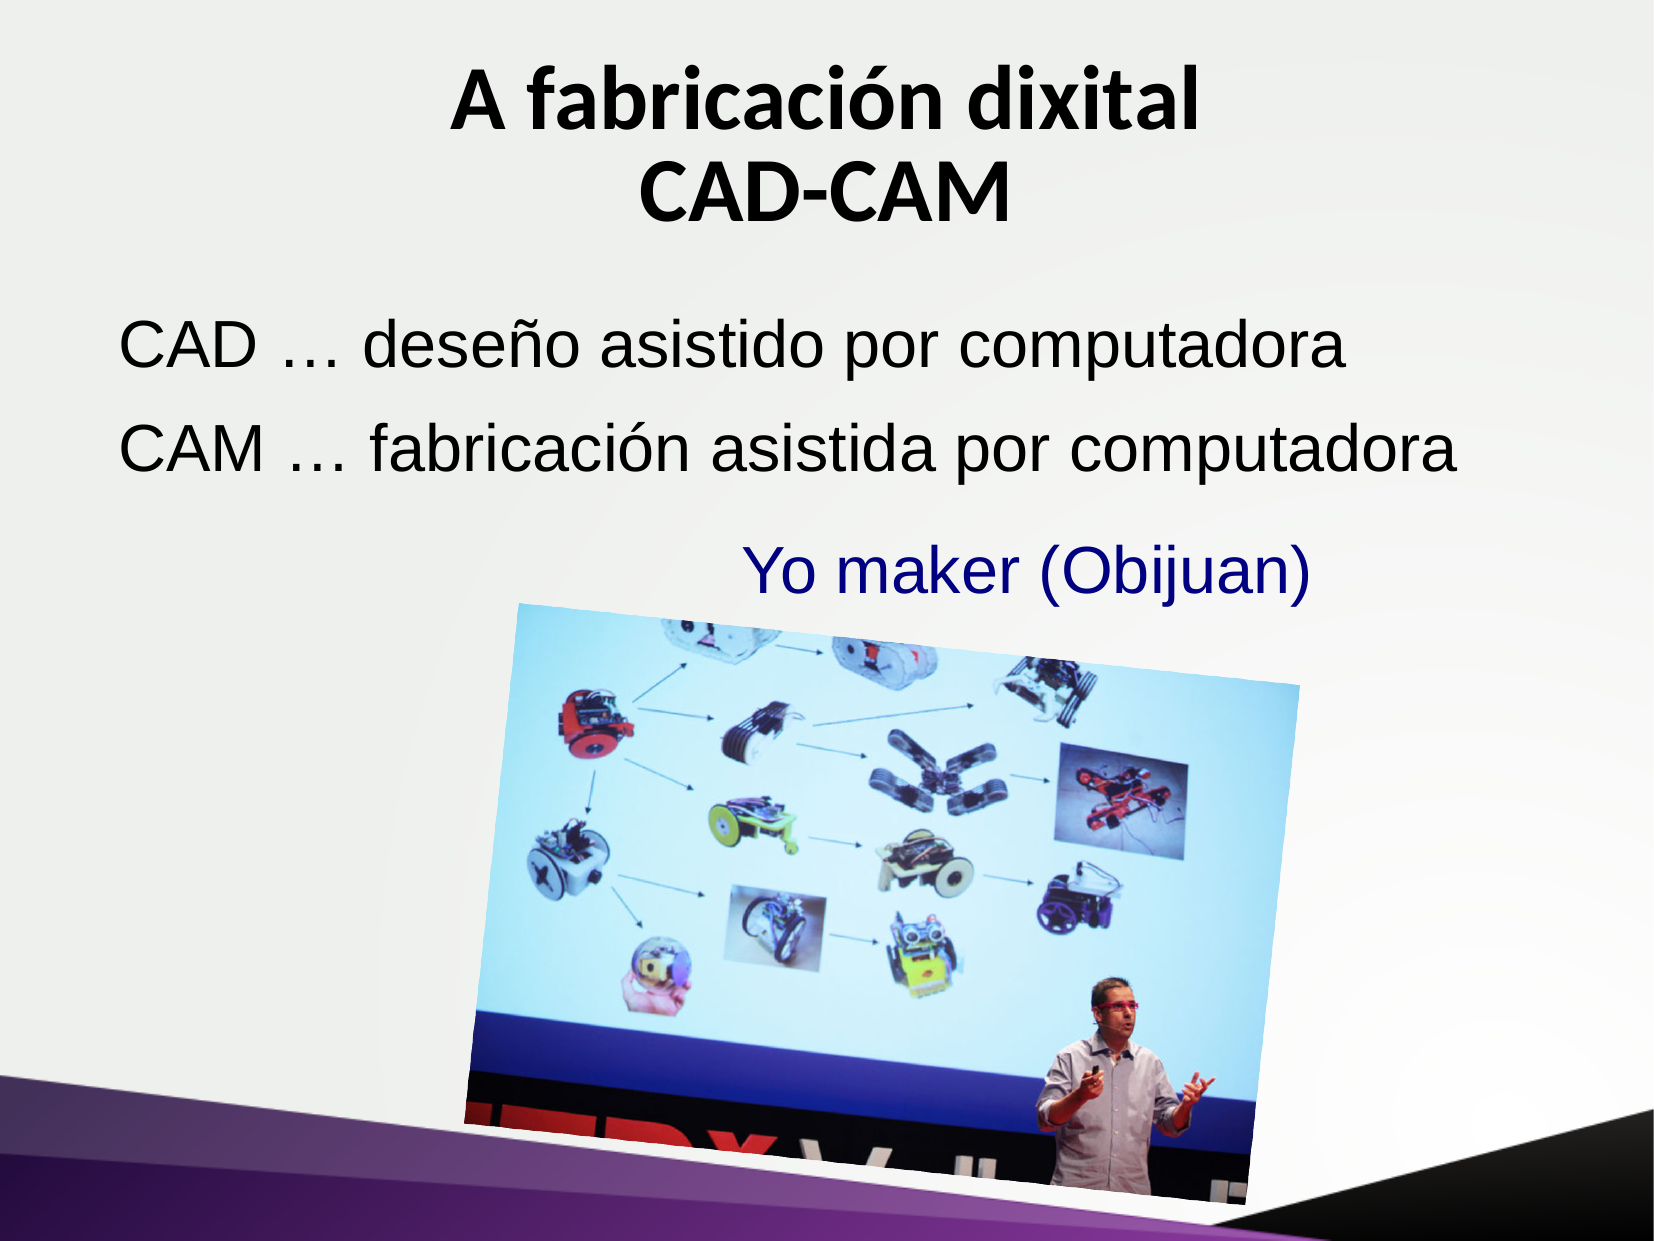

A fabricación dixital
CAD-CAM
# CAD … deseño asistido por computadora
CAM … fabricación asistida por computadora
Yo maker (Obijuan)